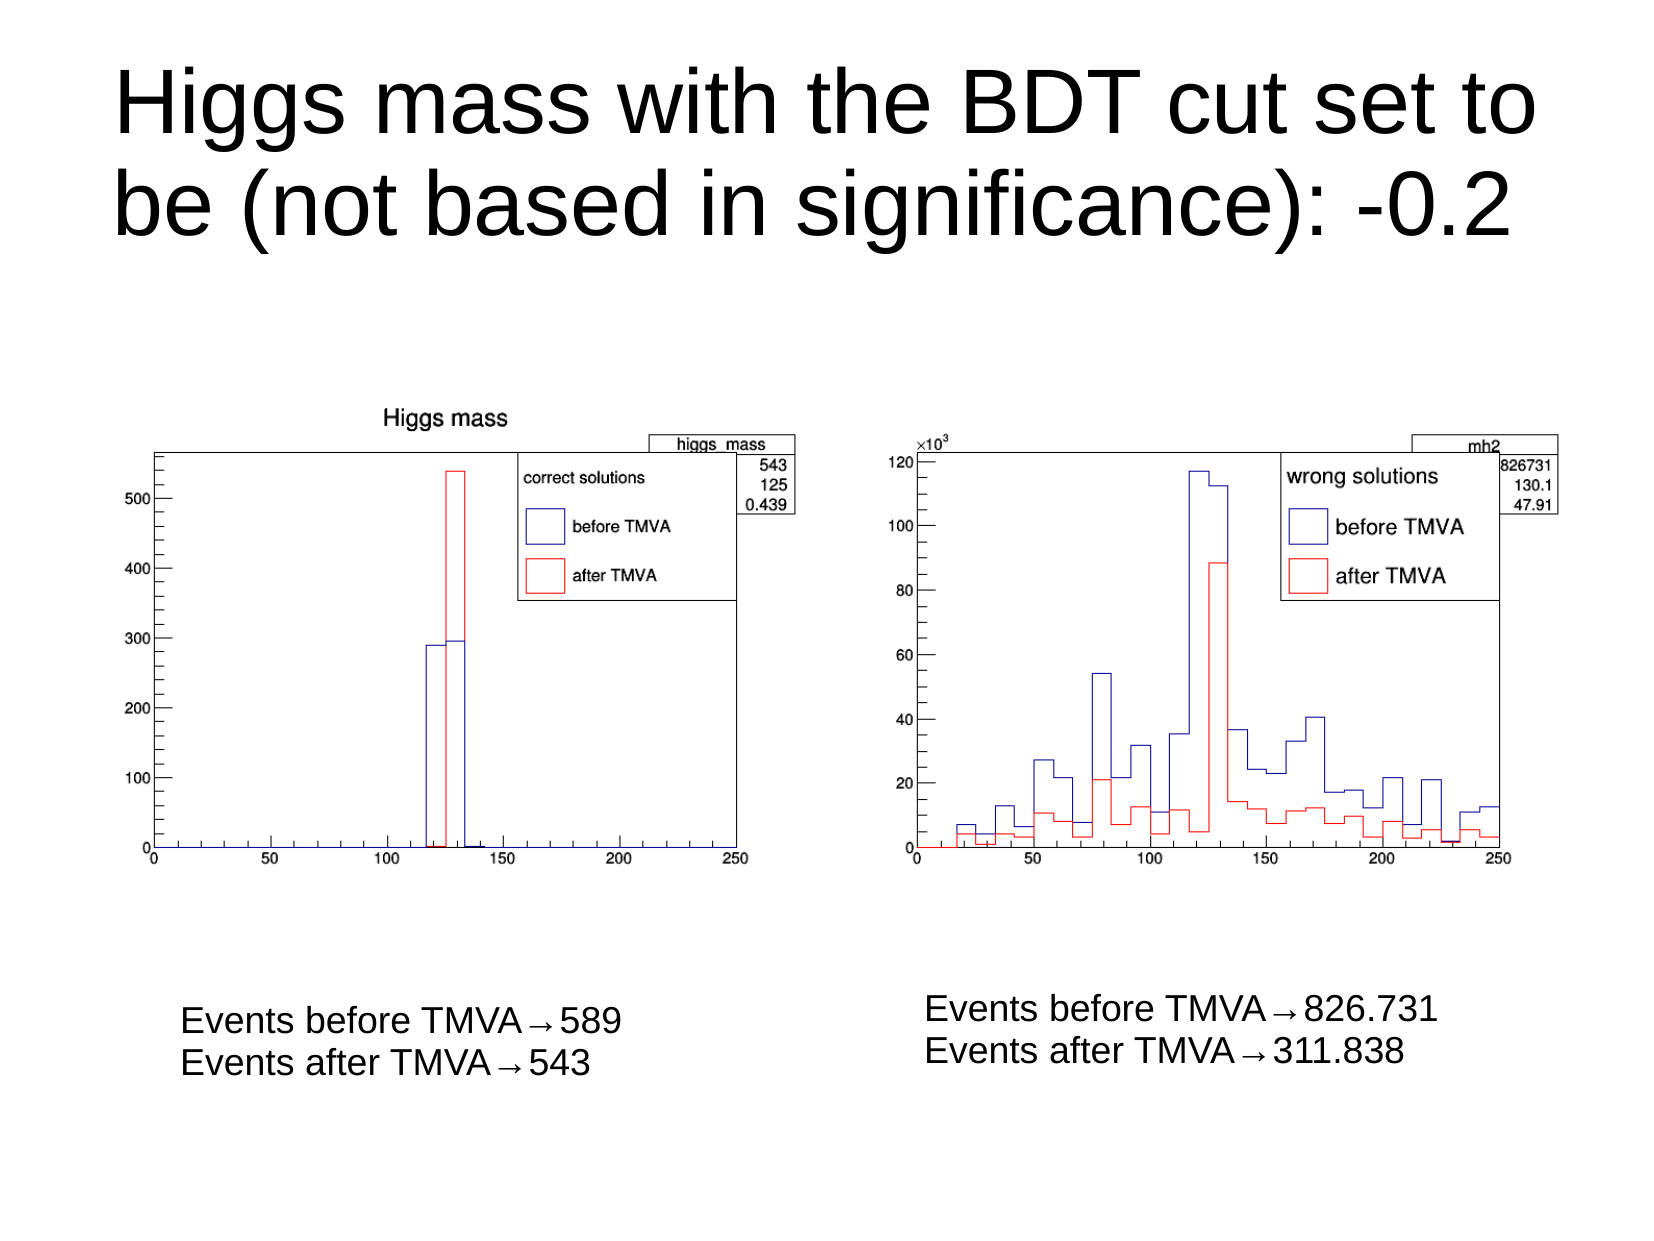

# Higgs mass with the BDT cut set to be (not based in significance): -0.2
Events before TMVA→826.731
Events after TMVA→311.838
Events before TMVA→589
Events after TMVA→543